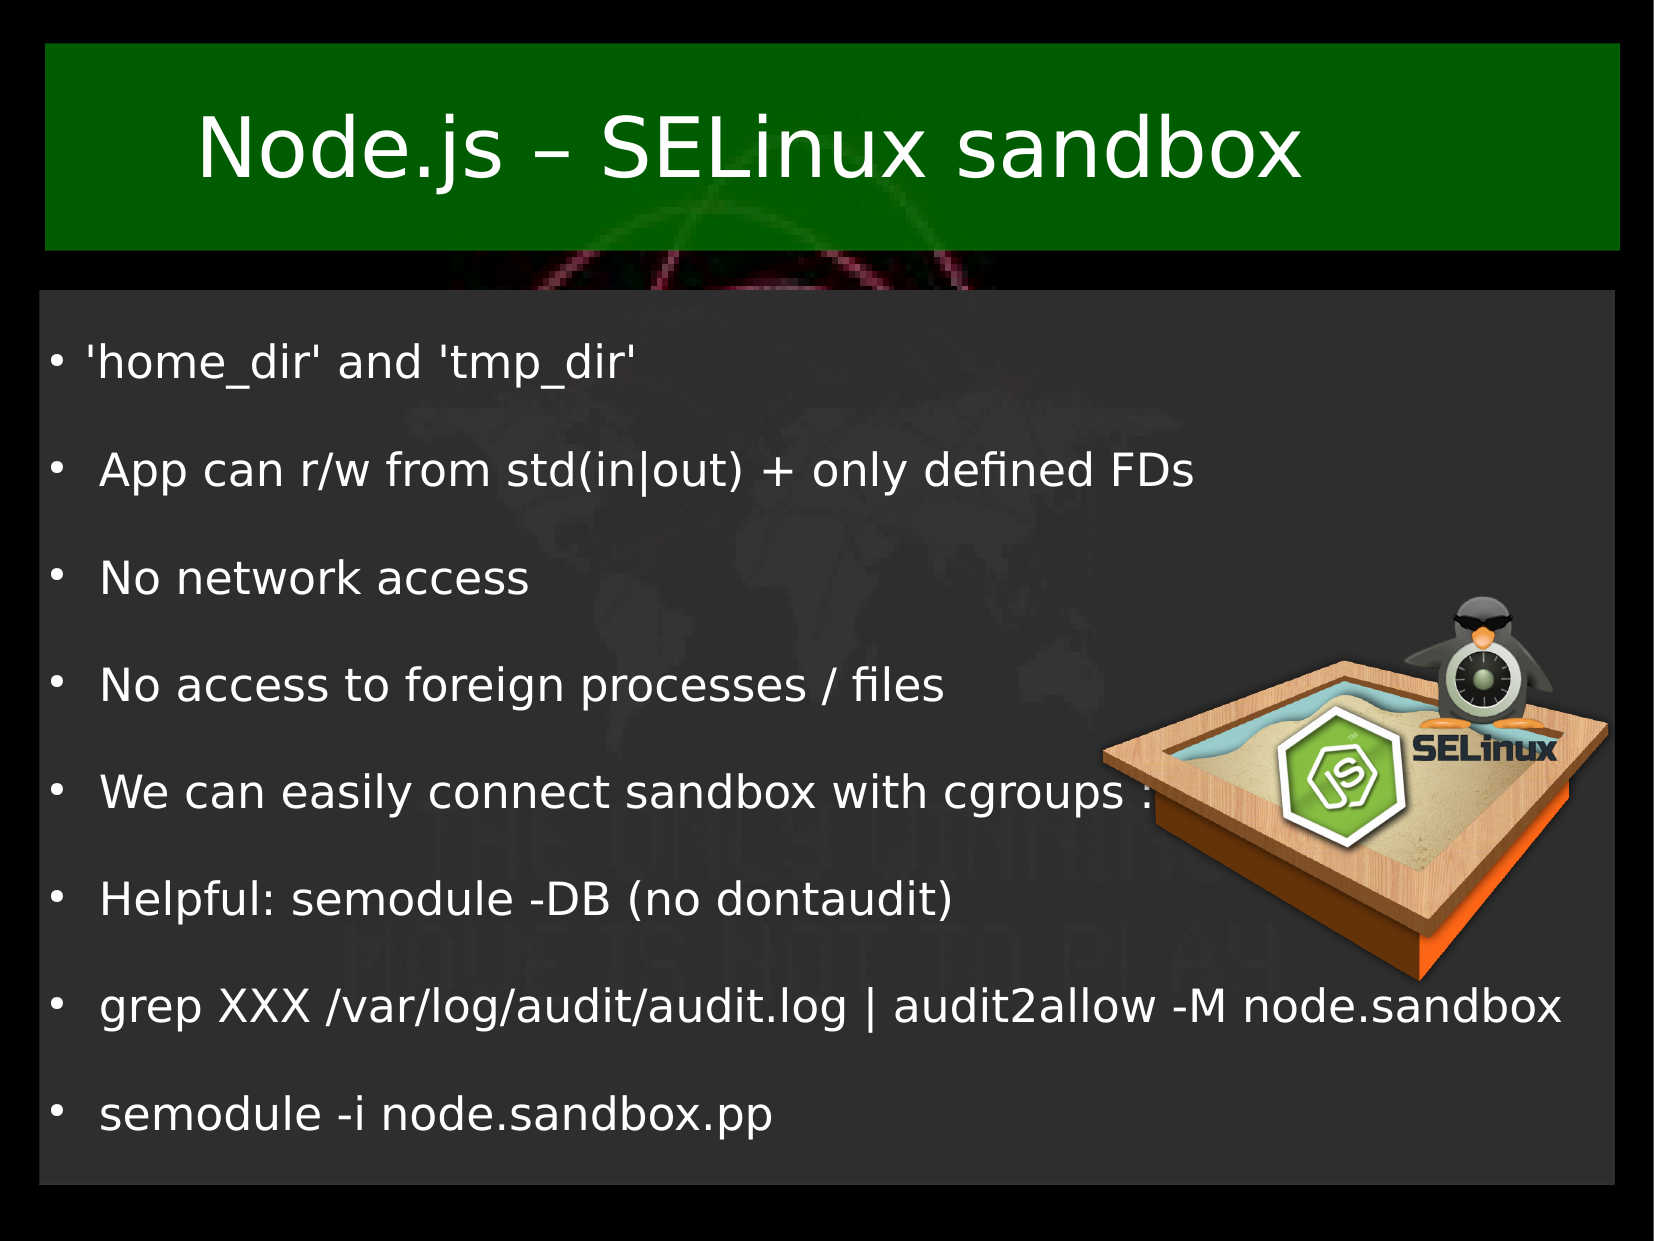

# Node.js – SELinux sandbox
'home_dir' and 'tmp_dir'
 App can r/w from std(in|out) + only defined FDs
 No network access
 No access to foreign processes / files
 We can easily connect sandbox with cgroups :)
 Helpful: semodule -DB (no dontaudit)
 grep XXX /var/log/audit/audit.log | audit2allow -M node.sandbox
 semodule -i node.sandbox.pp